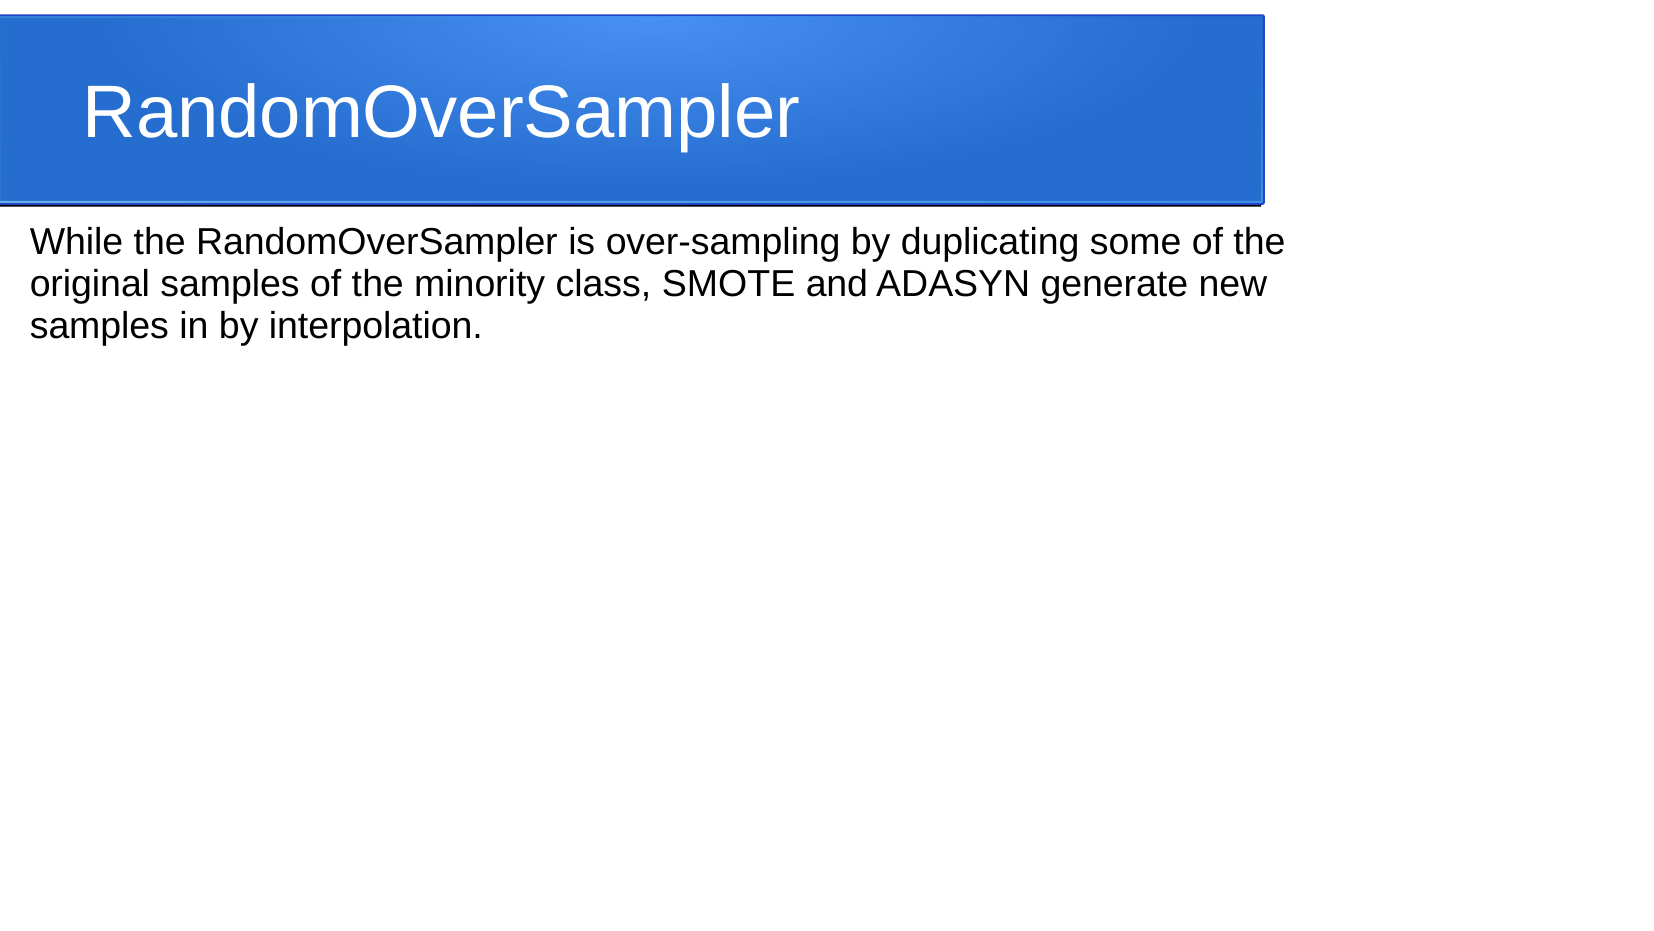

# RandomOverSampler
While the RandomOverSampler is over-sampling by duplicating some of the original samples of the minority class, SMOTE and ADASYN generate new samples in by interpolation.